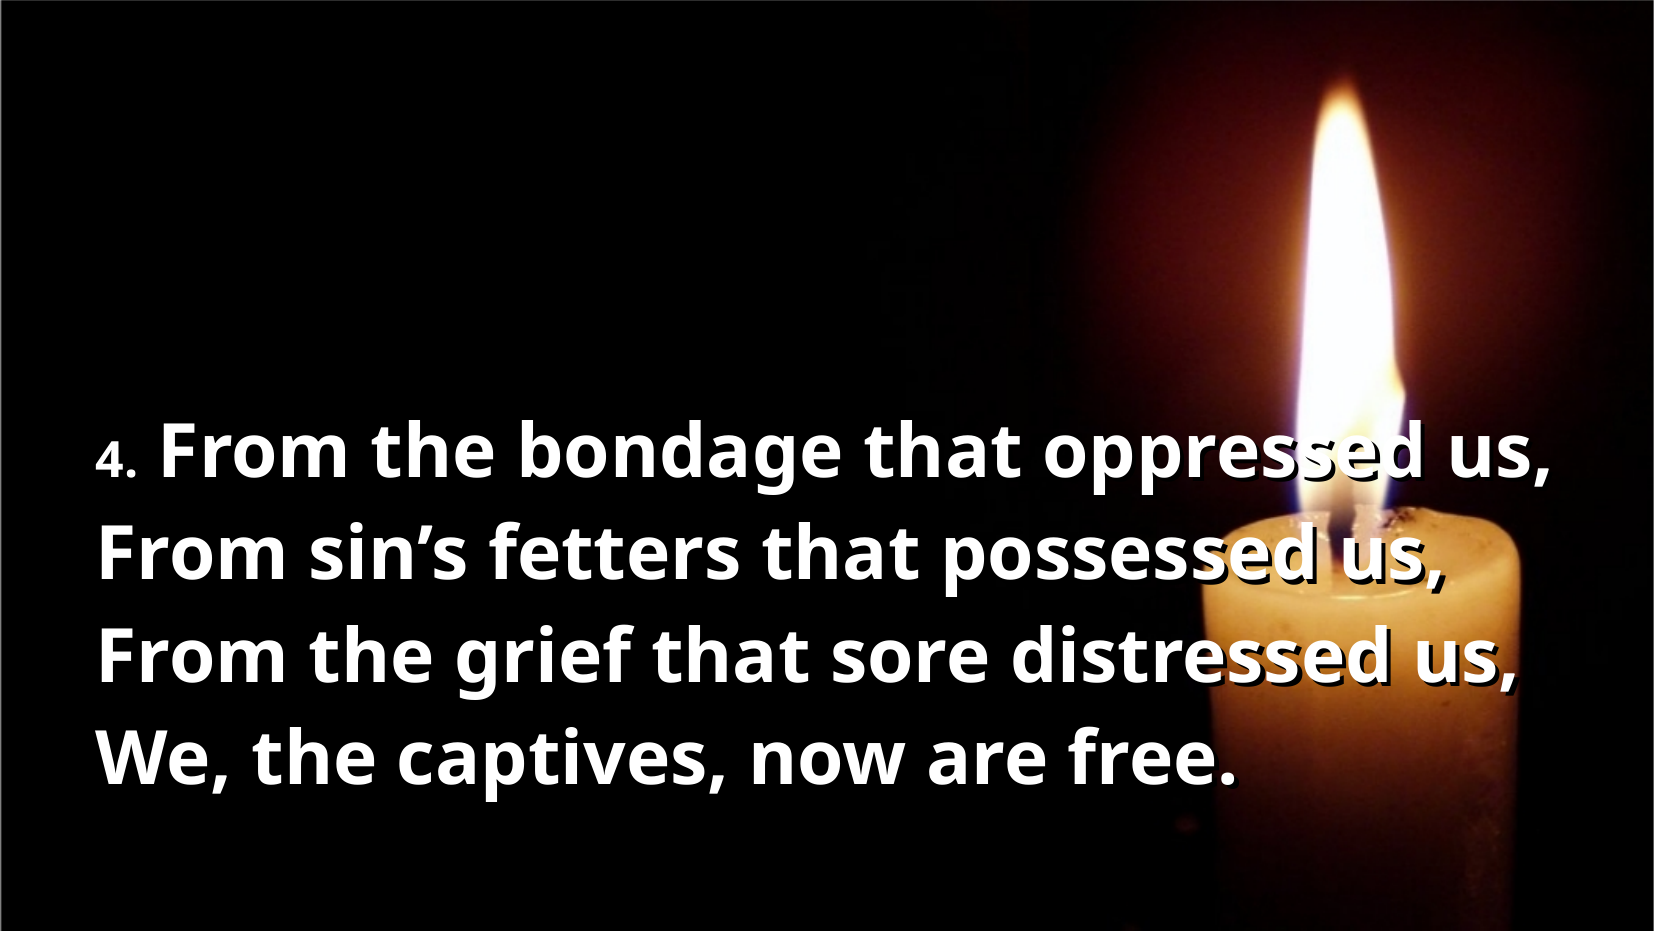

4. From the bondage that oppressed us,
From sin’s fetters that possessed us,
From the grief that sore distressed us,
We, the captives, now are free.